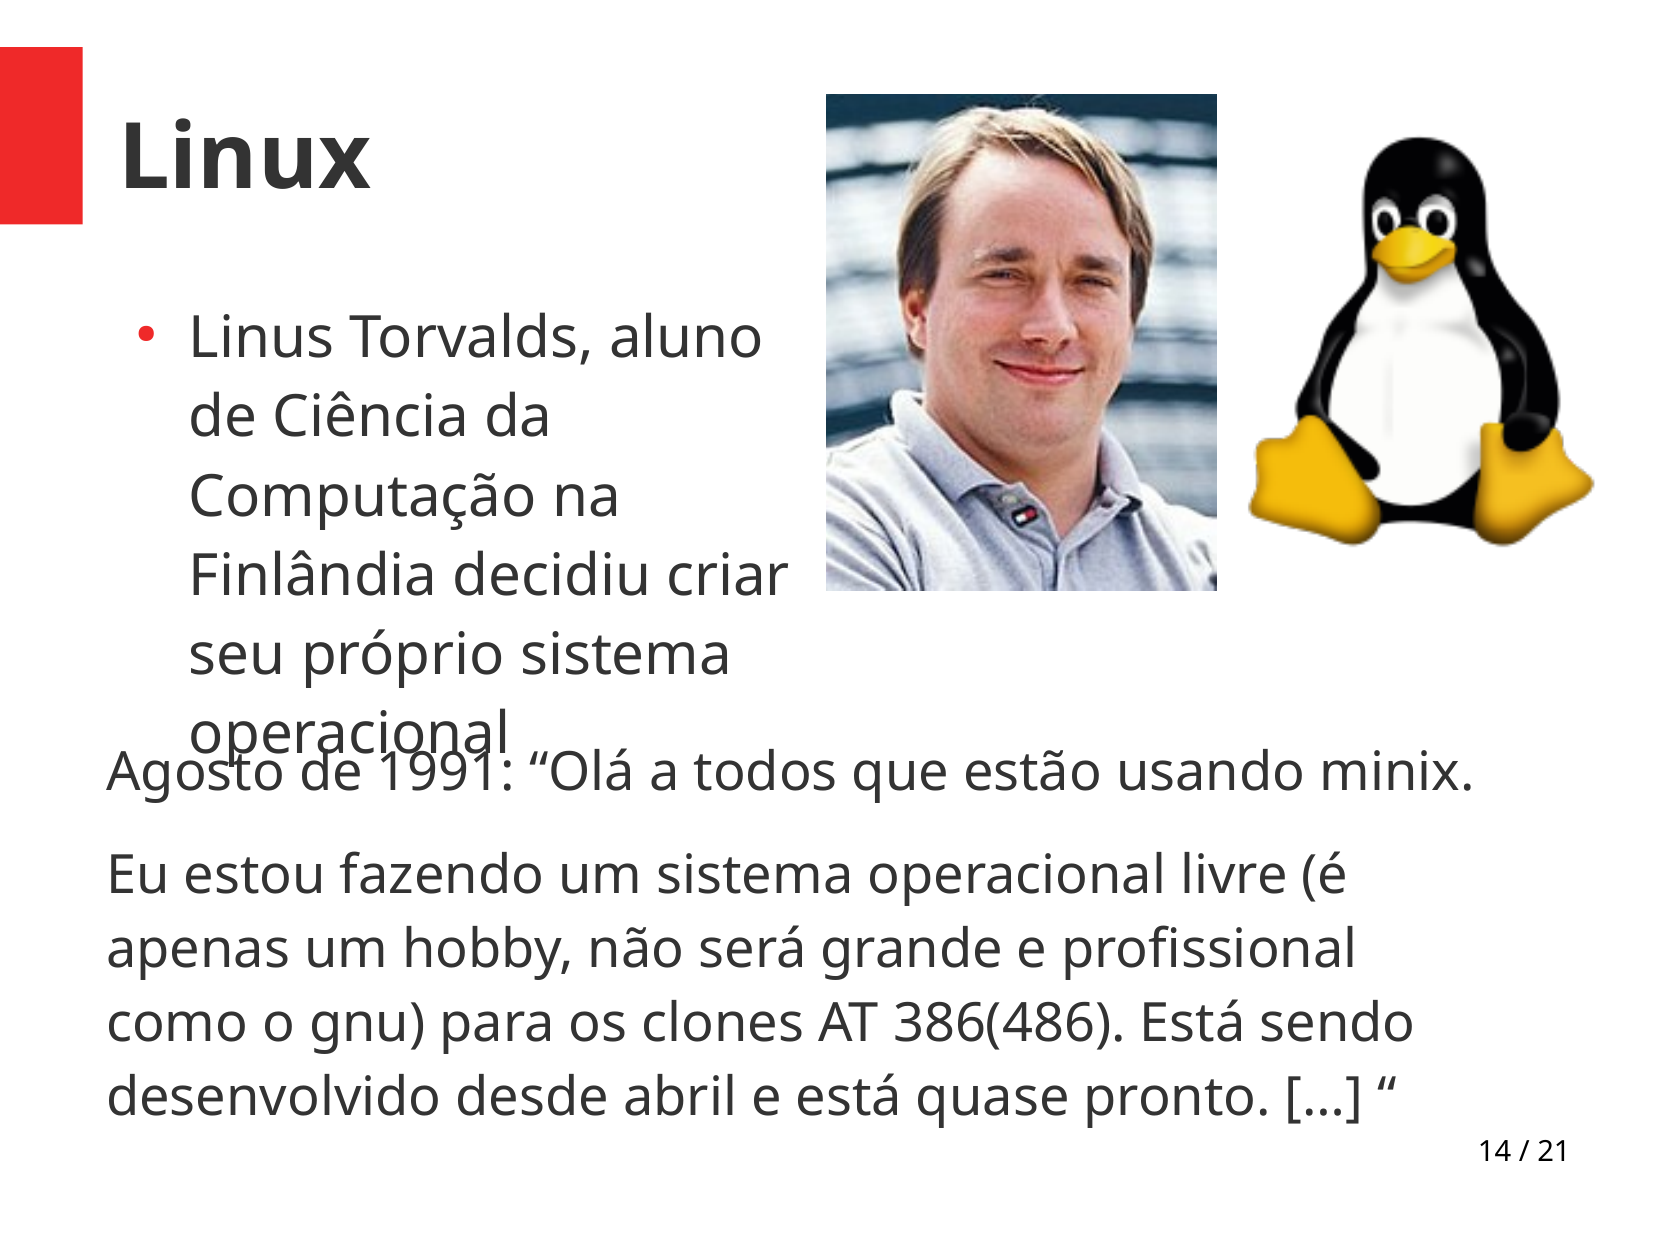

# Linux
Linus Torvalds, aluno de Ciência da Computação na Finlândia decidiu criar seu próprio sistema operacional
Agosto de 1991: “Olá a todos que estão usando minix.
Eu estou fazendo um sistema operacional livre (é apenas um hobby, não será grande e profissional como o gnu) para os clones AT 386(486). Está sendo desenvolvido desde abril e está quase pronto. […] “
14